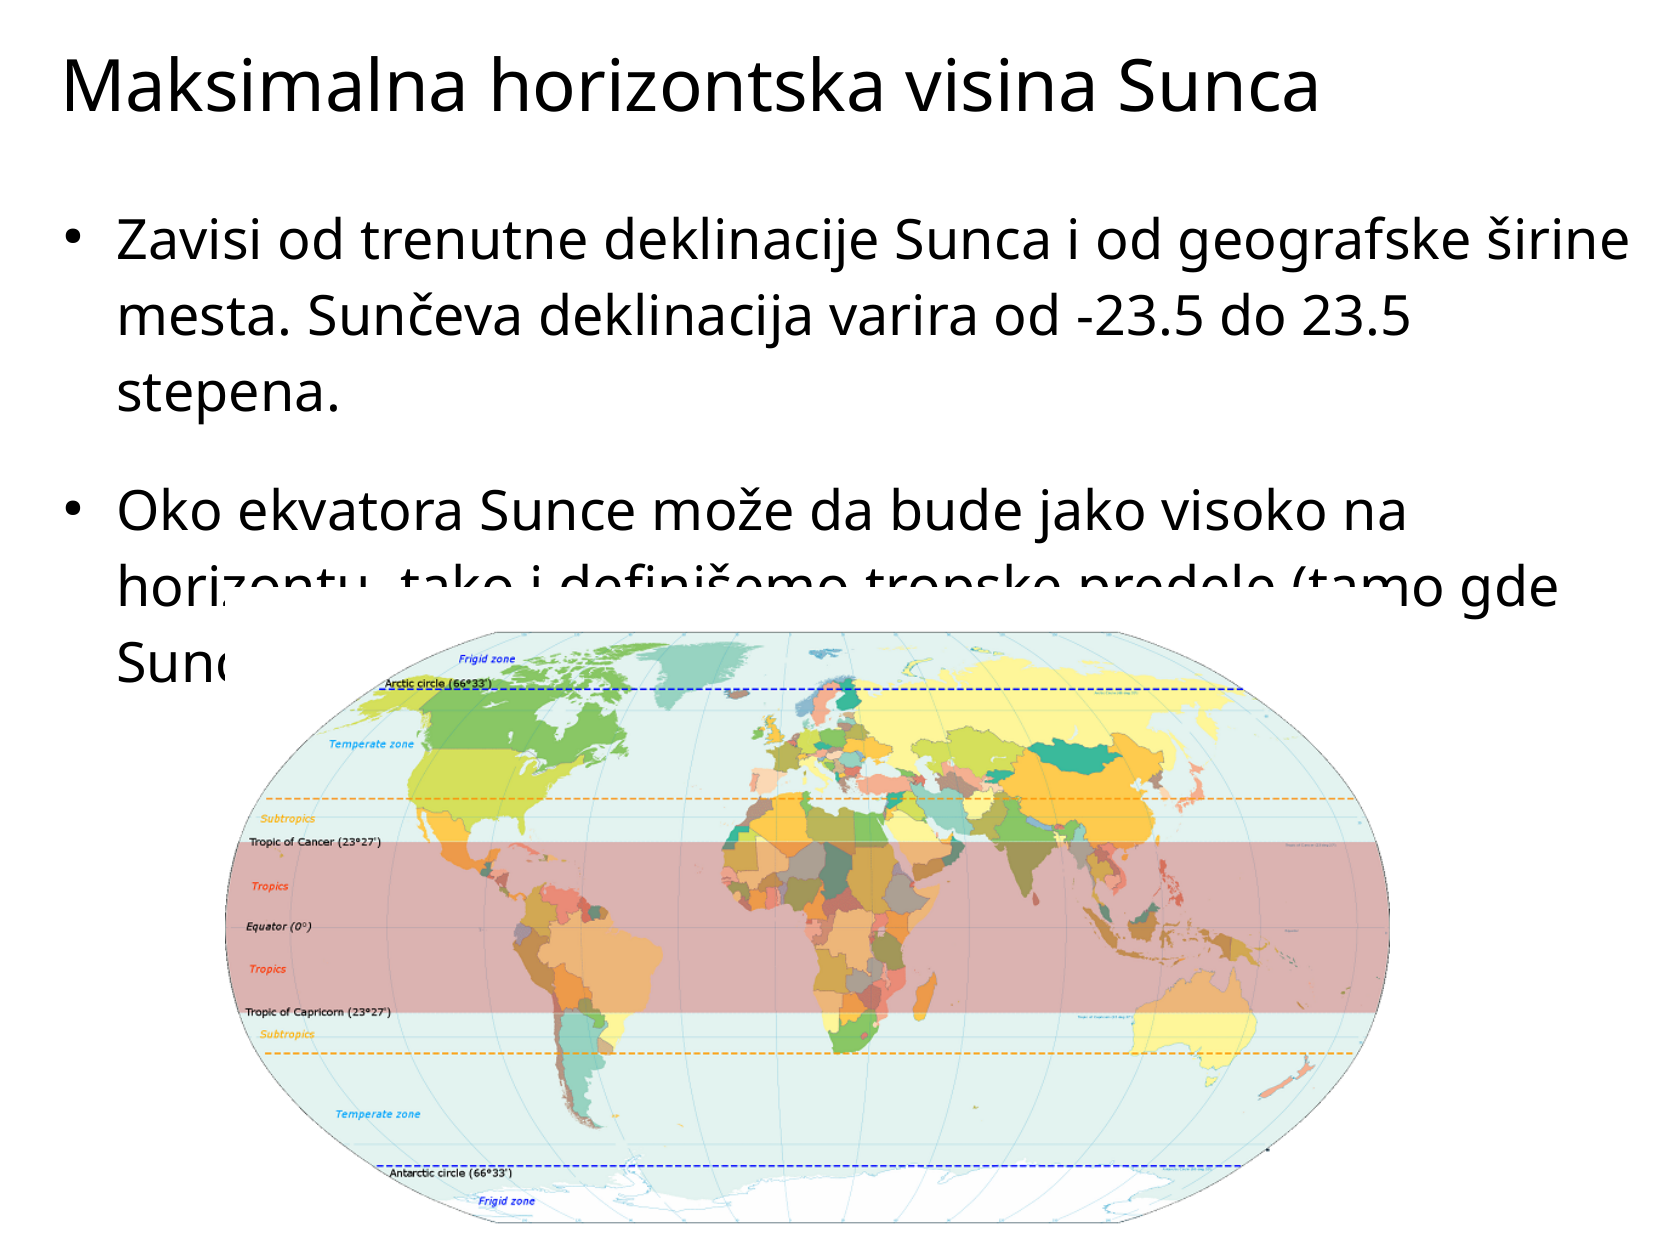

# Maksimalna horizontska visina Sunca
Zavisi od trenutne deklinacije Sunca i od geografske širine mesta. Sunčeva deklinacija varira od -23.5 do 23.5 stepena.
Oko ekvatora Sunce može da bude jako visoko na horizontu, tako i definišemo tropske predele (tamo gde Sunce bar nekad prolazi kroz zenit).